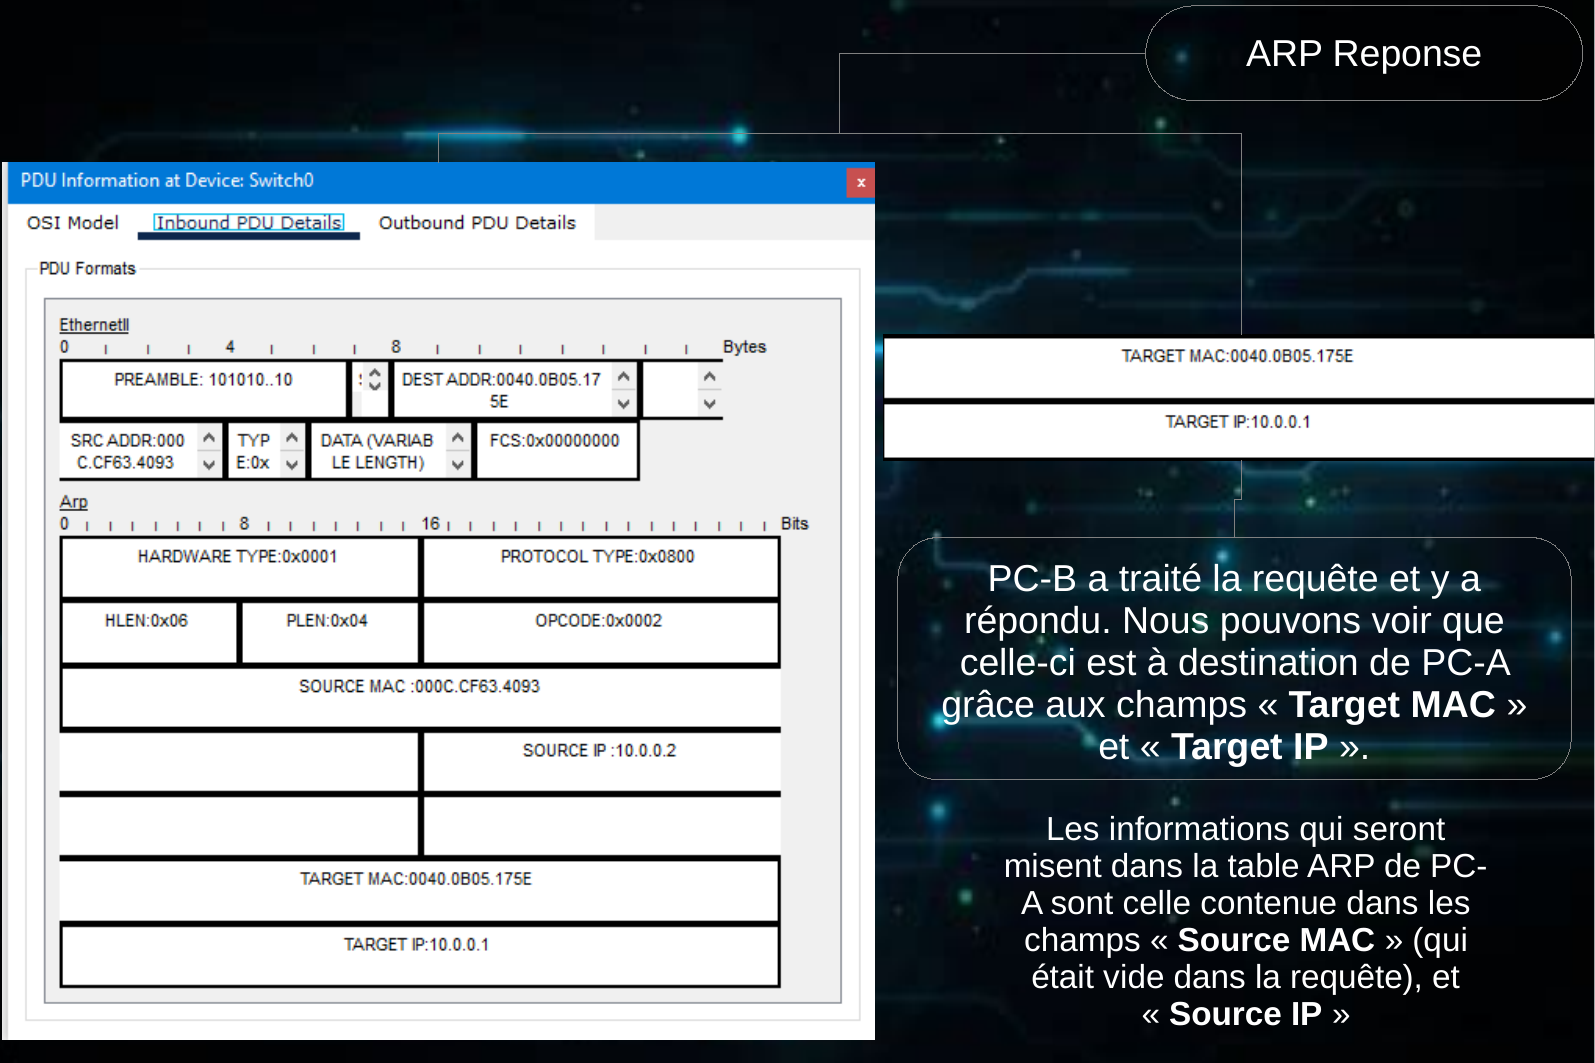

ARP Reponse
PC-B a traité la requête et y a répondu. Nous pouvons voir que celle-ci est à destination de PC-A grâce aux champs « Target MAC » et « Target IP ».
Les informations qui seront misent dans la table ARP de PC-A sont celle contenue dans les champs « Source MAC » (qui était vide dans la requête), et « Source IP »